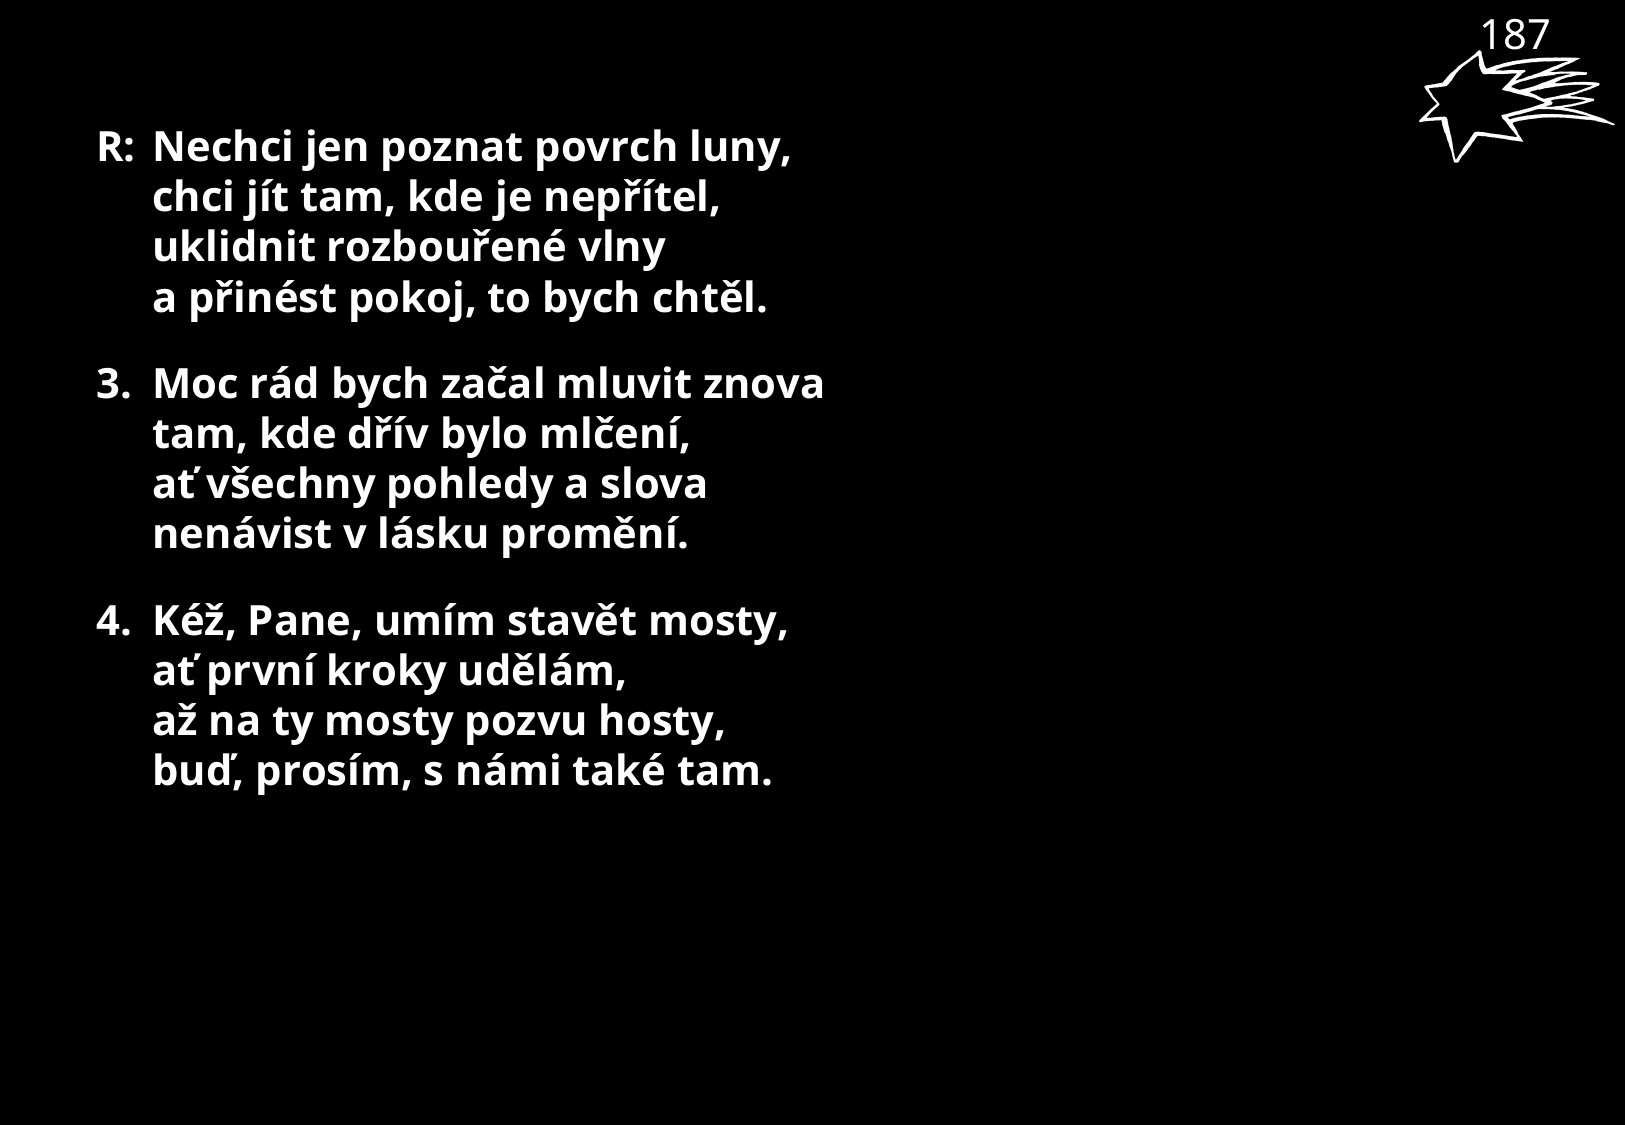

187
# R: 	Nechci jen poznat povrch luny, chci jít tam, kde je nepřítel, uklidnit rozbouřené vlny a přinést pokoj, to bych chtěl.
3. 	Moc rád bych začal mluvit znova
tam, kde dřív bylo mlčení,
ať všechny pohledy a slova
nenávist v lásku promění.
4.	Kéž, Pane, umím stavět mosty,
ať první kroky udělám,
až na ty mosty pozvu hosty,
buď, prosím, s námi také tam.